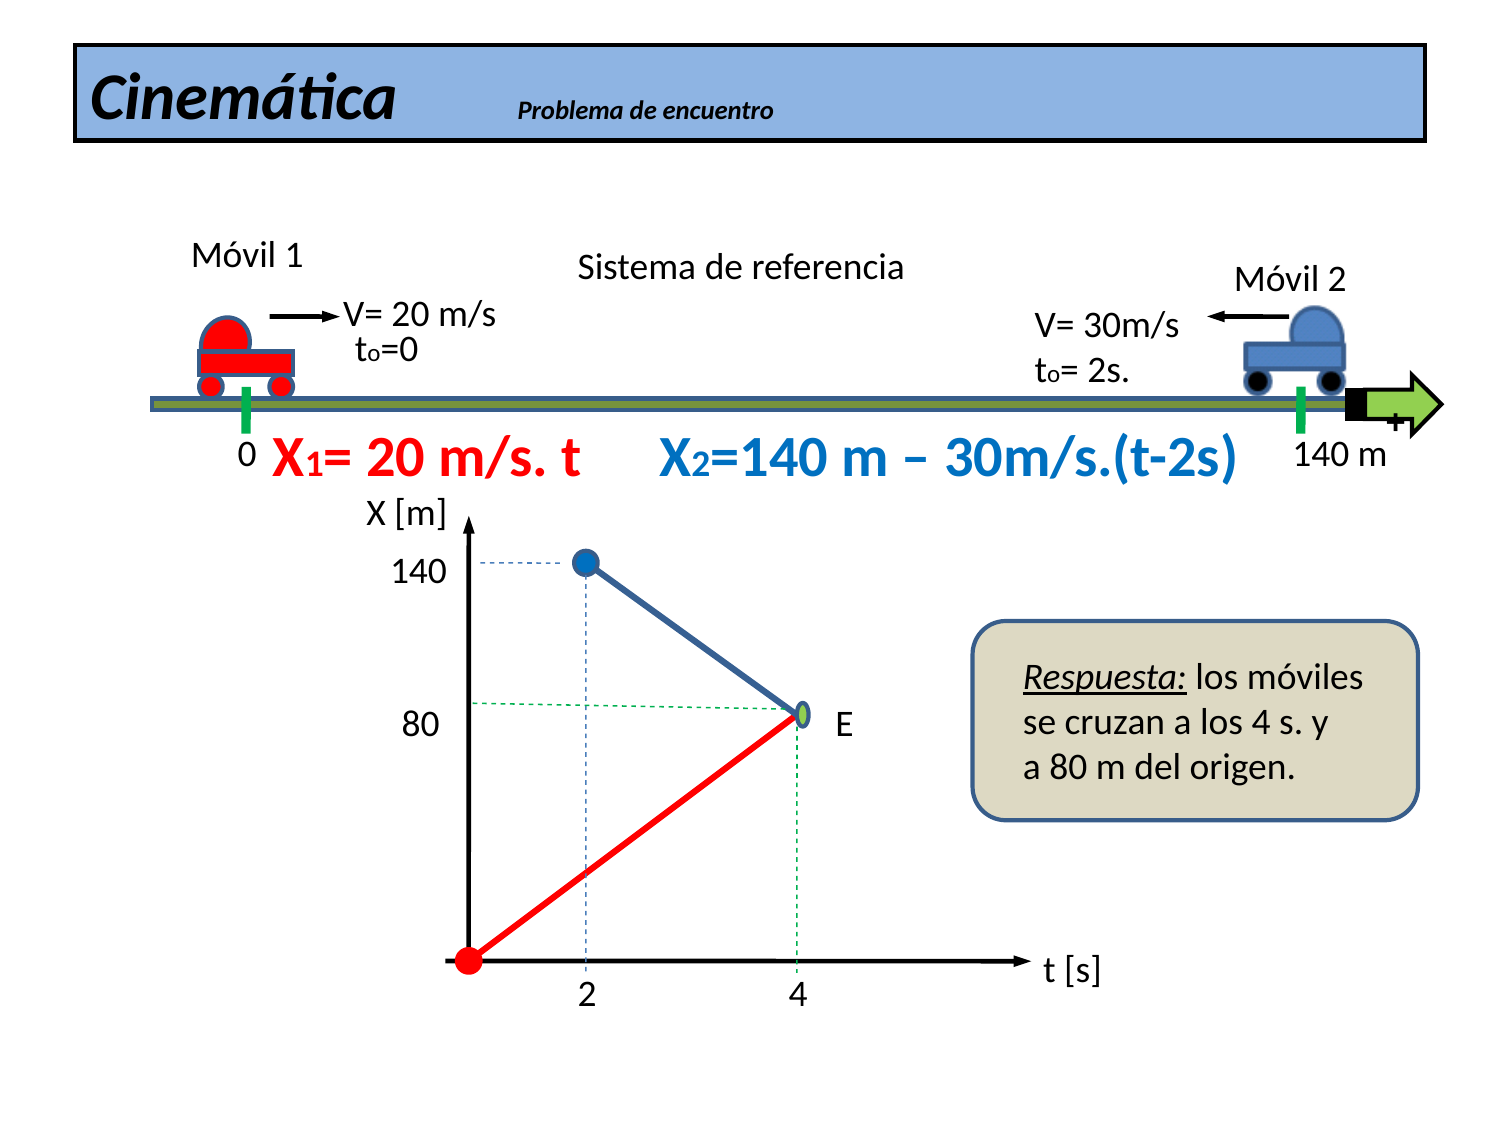

# Cinemática Problema de encuentro
Móvil 1
Sistema de referencia
Móvil 2
V= 20 m/s
to=0
V= 30m/s
to= 2s.
+
X1= 20 m/s. t
X2=140 m – 30m/s.(t-2s)
0
140 m
X [m]
140
2
Respuesta: los móviles
se cruzan a los 4 s. y
a 80 m del origen.
80
E
 t [s]
4